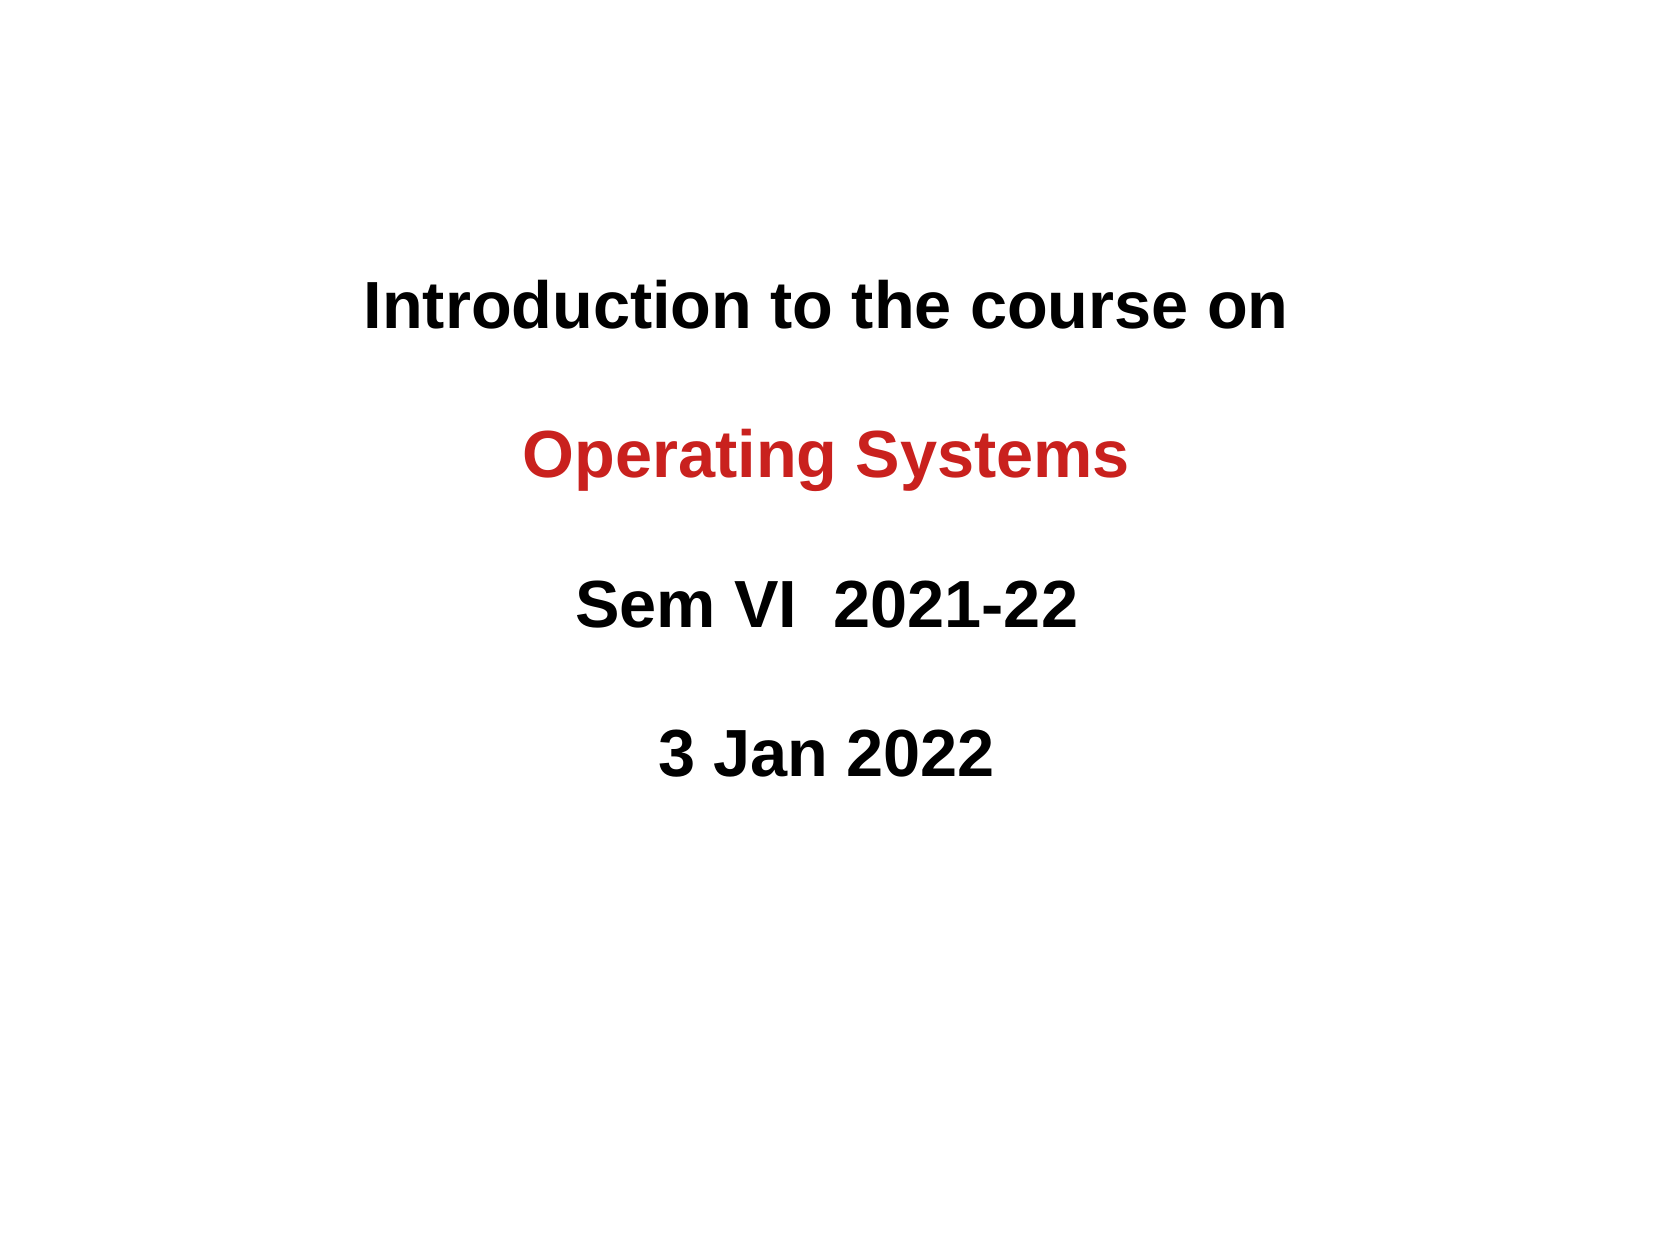

# Introduction to the course on
Operating Systems
Sem VI 2021-22
3 Jan 2022